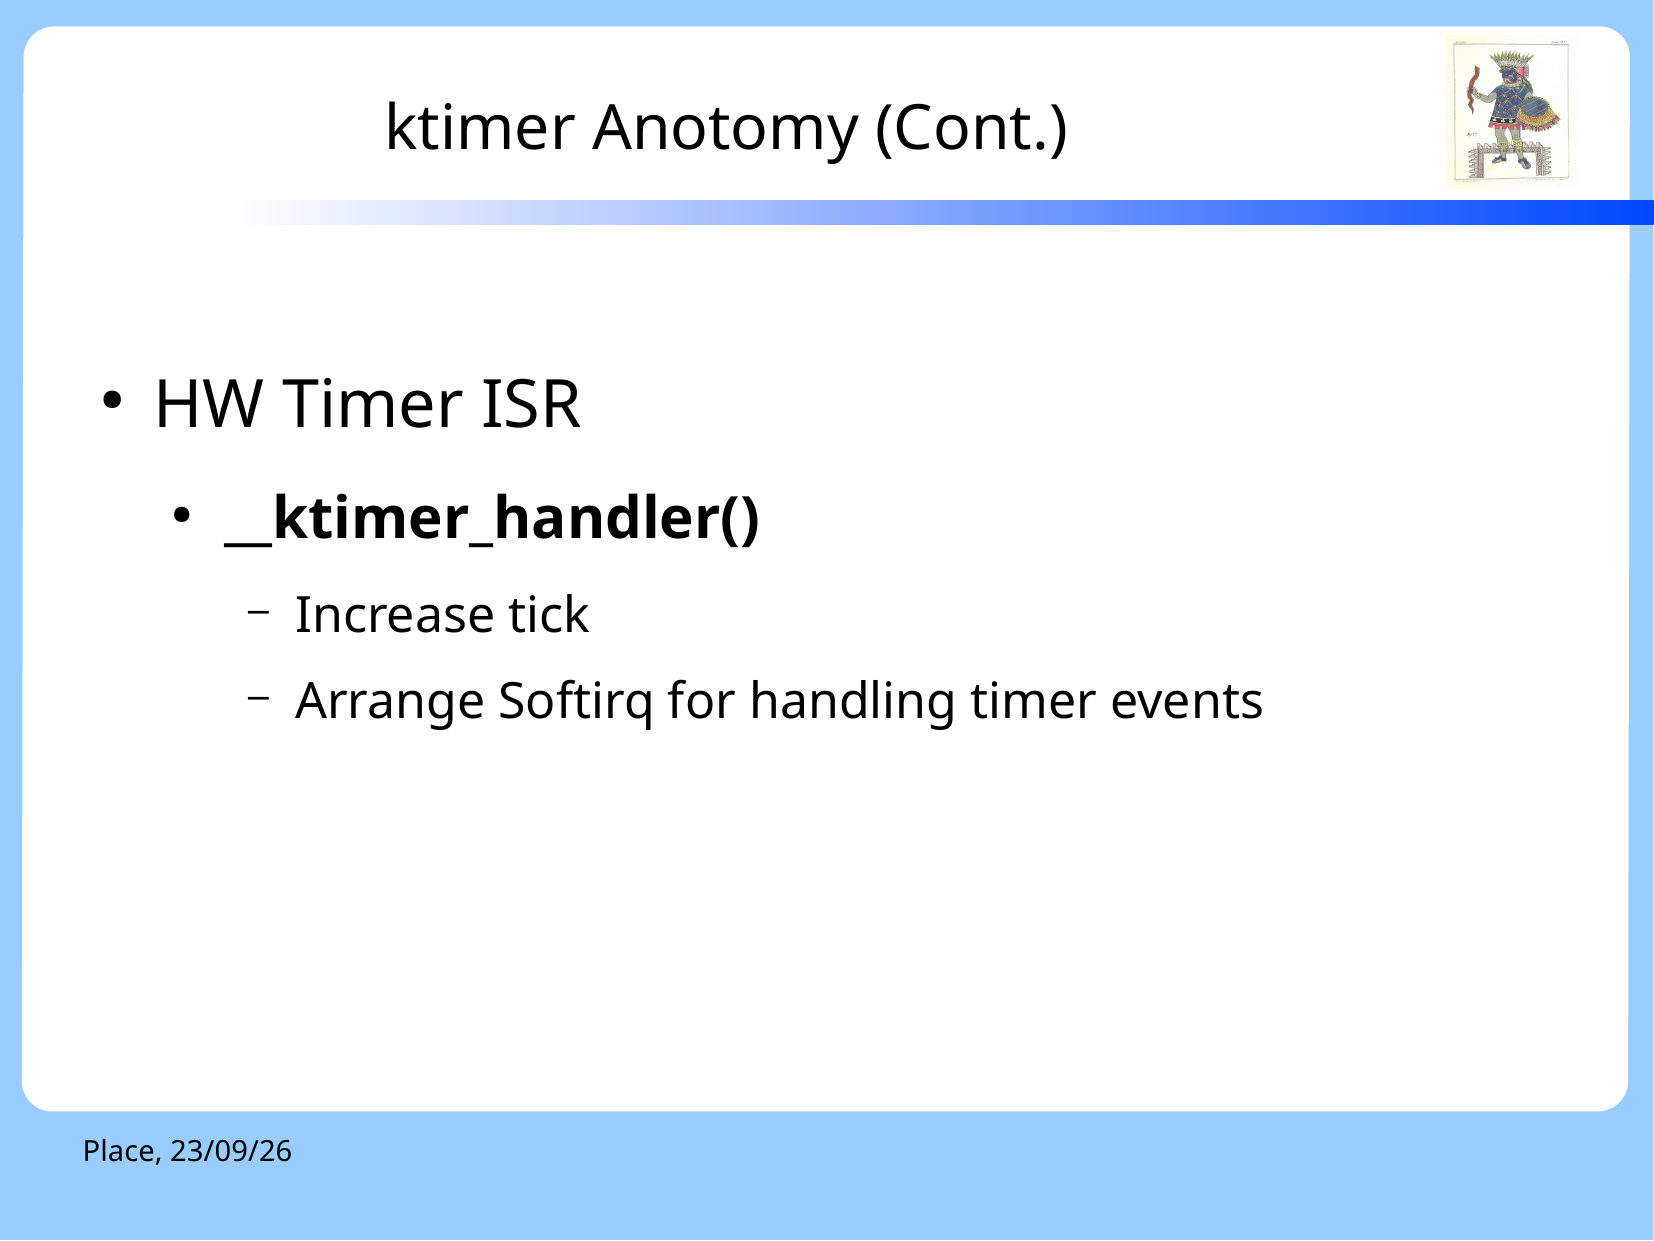

# ktimer Anotomy (Cont.)
HW Timer ISR
__ktimer_handler()
Increase tick
Arrange Softirq for handling timer events